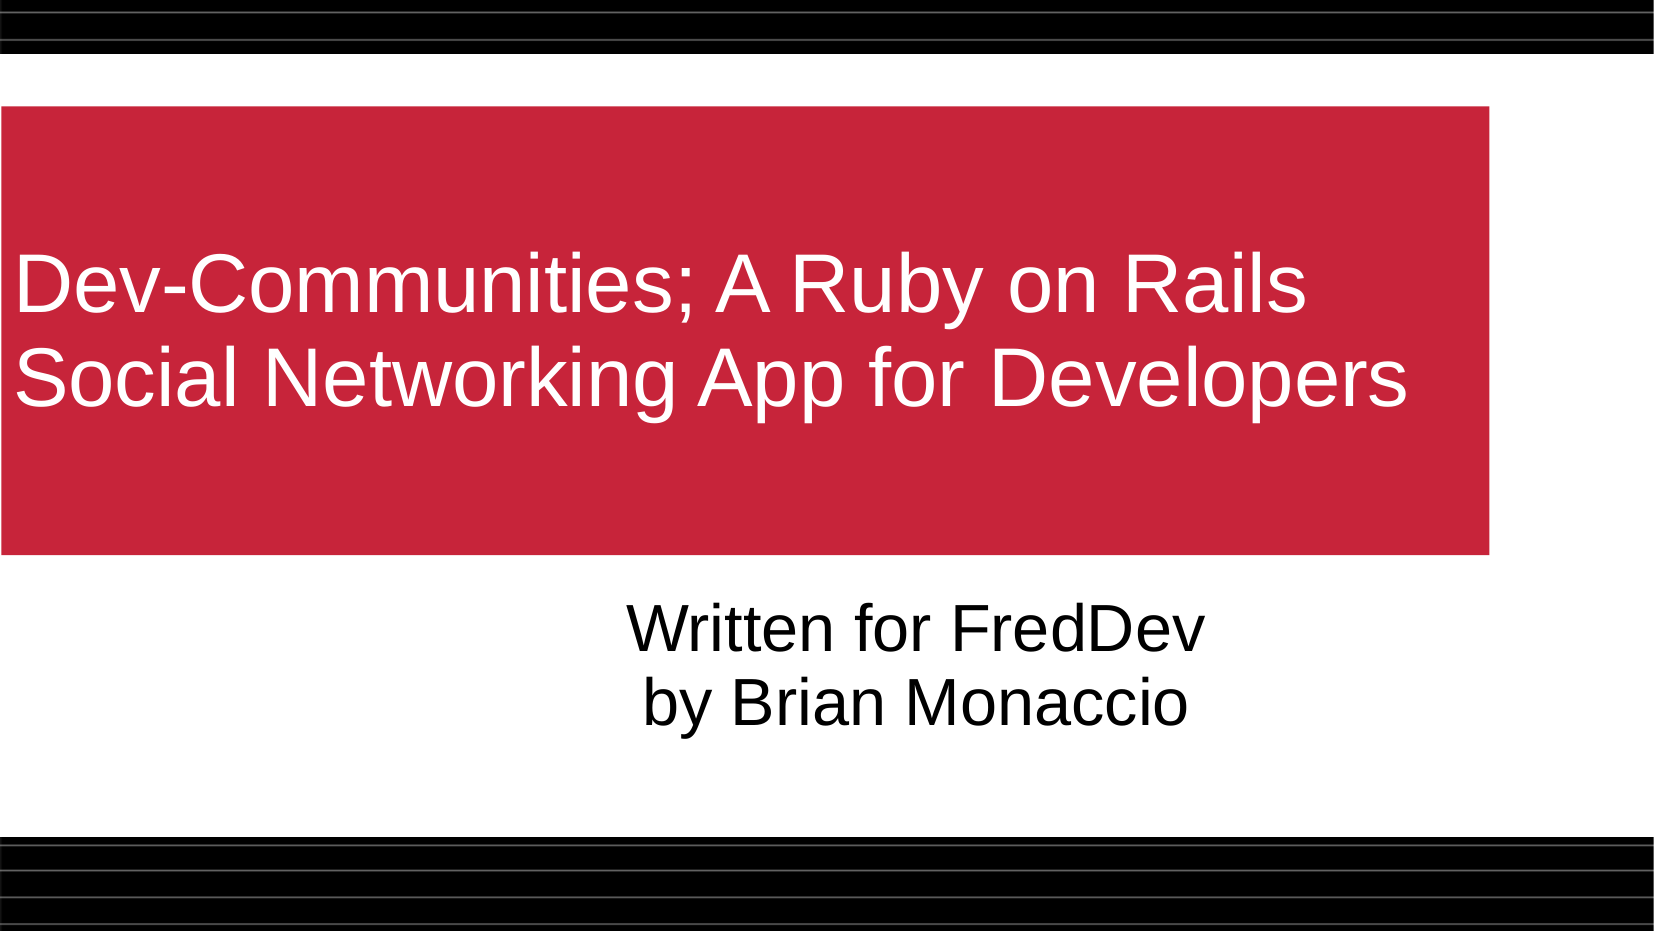

# Dev-Communities; A Ruby on Rails Social Networking App for Developers
Written for FredDev
by Brian Monaccio